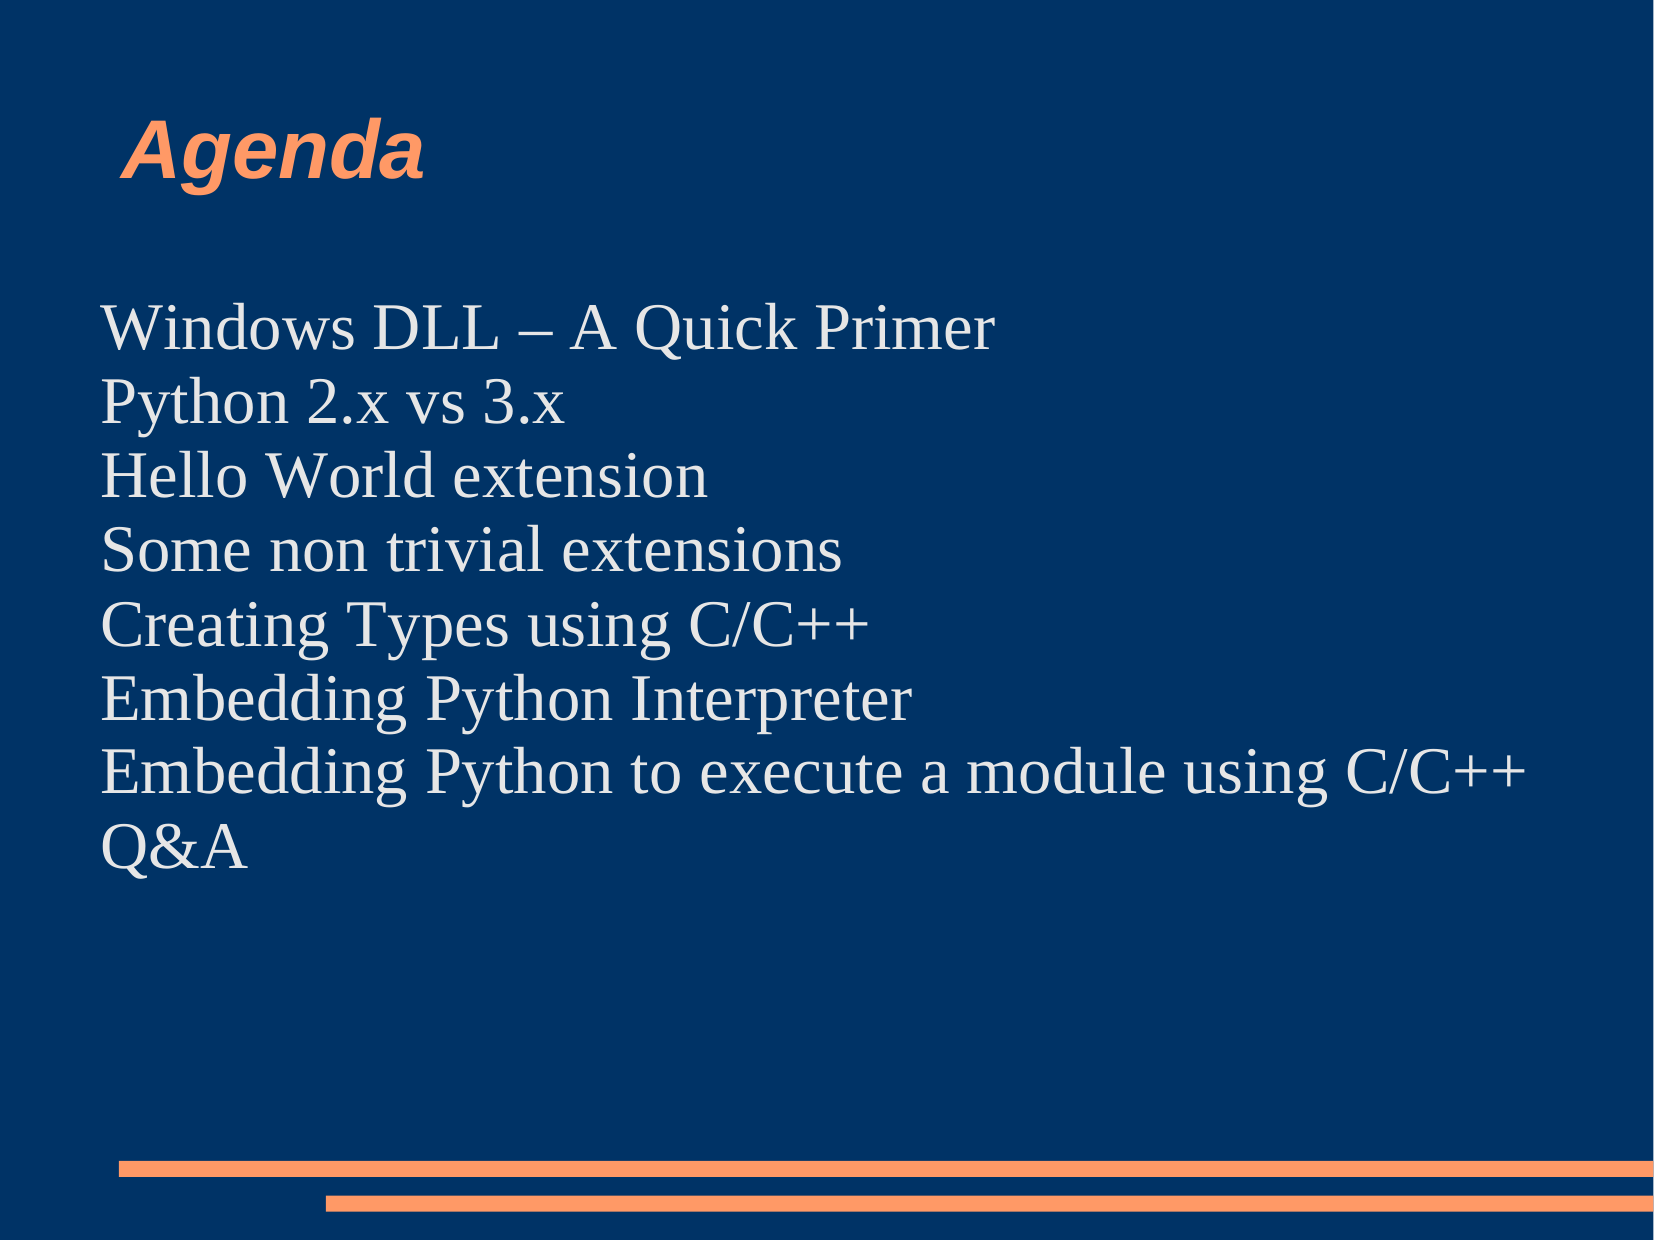

# Agenda
Windows DLL – A Quick Primer
Python 2.x vs 3.x
Hello World extension
Some non trivial extensions
Creating Types using C/C++
Embedding Python Interpreter
Embedding Python to execute a module using C/C++
Q&A